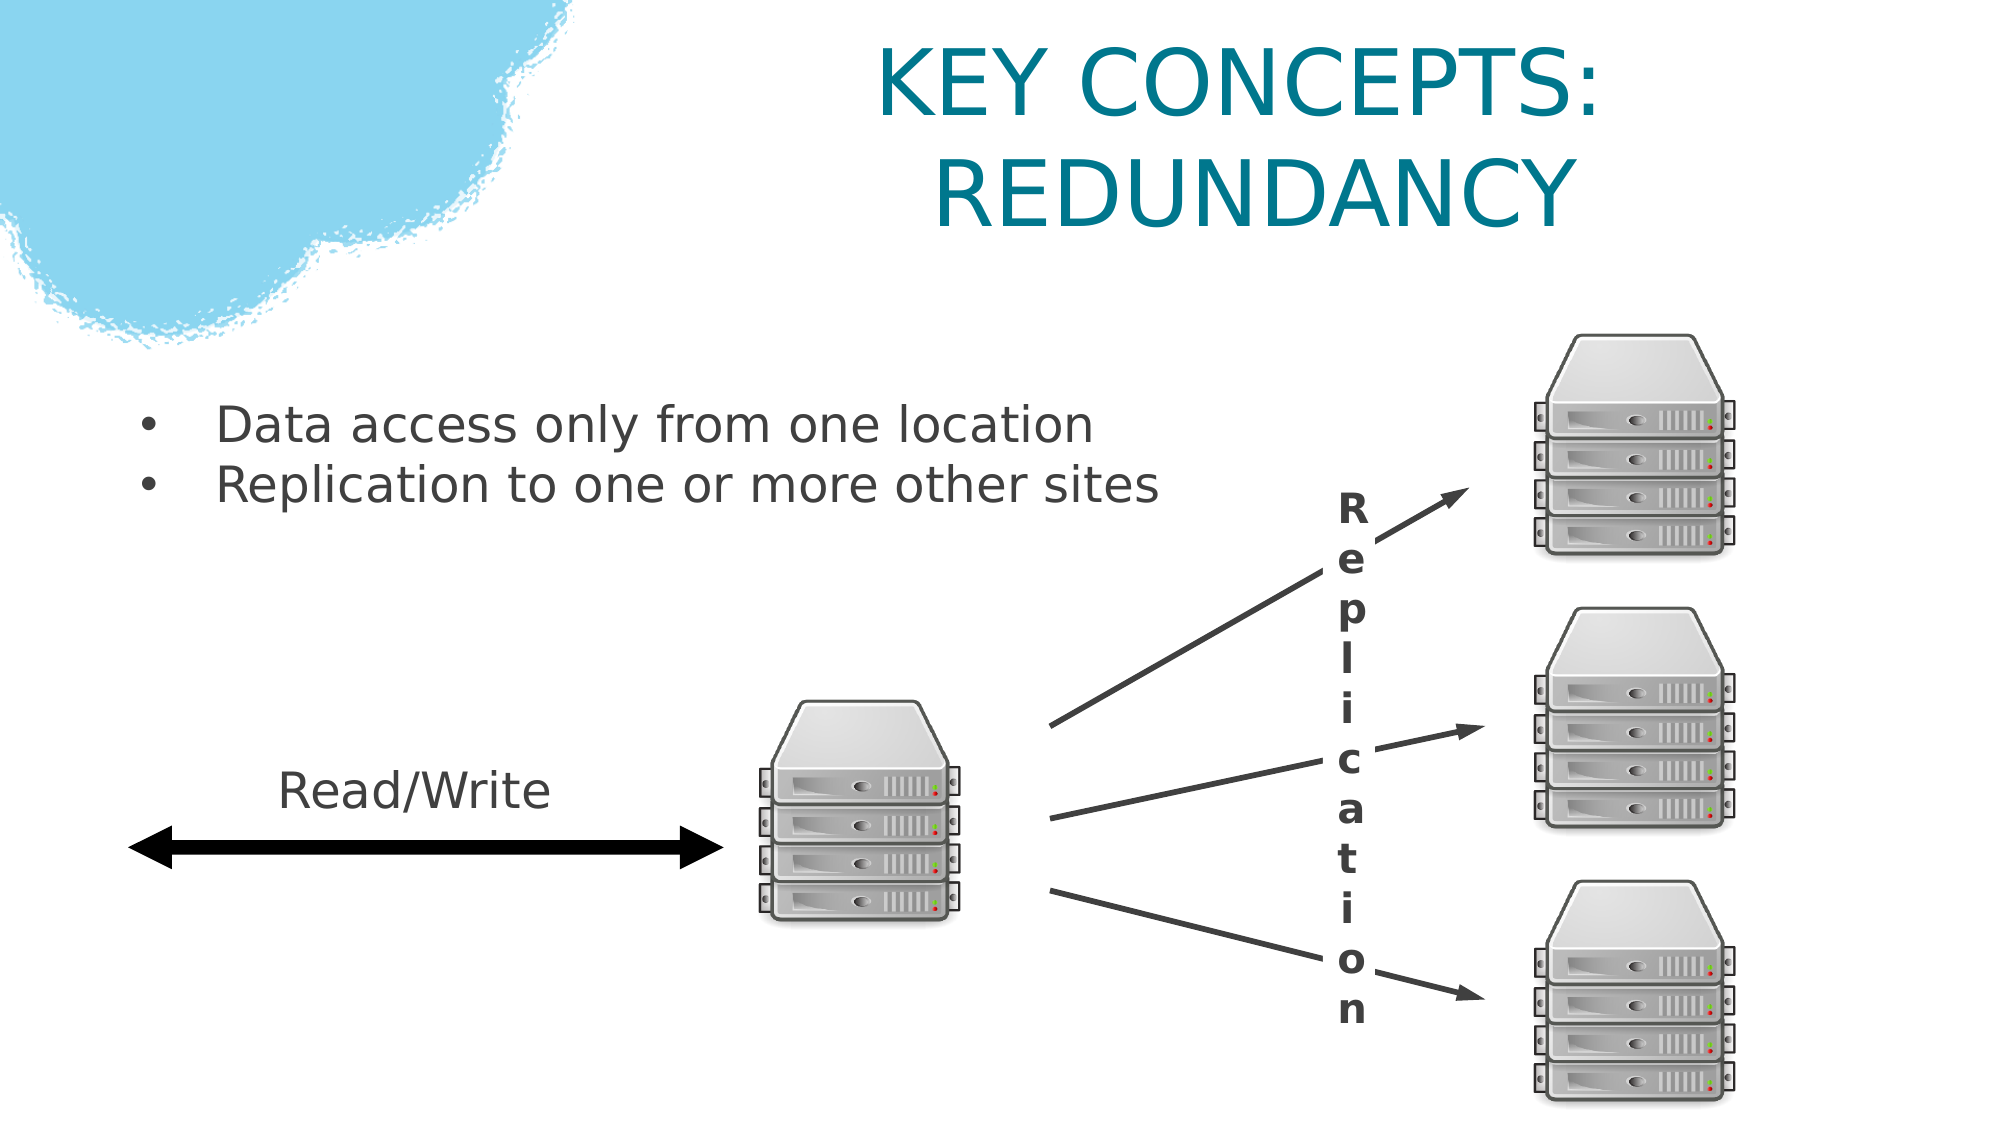

Key Concepts:
Redundancy
Data access only from one location
Replication to one or more other sites
Replication
Read/Write